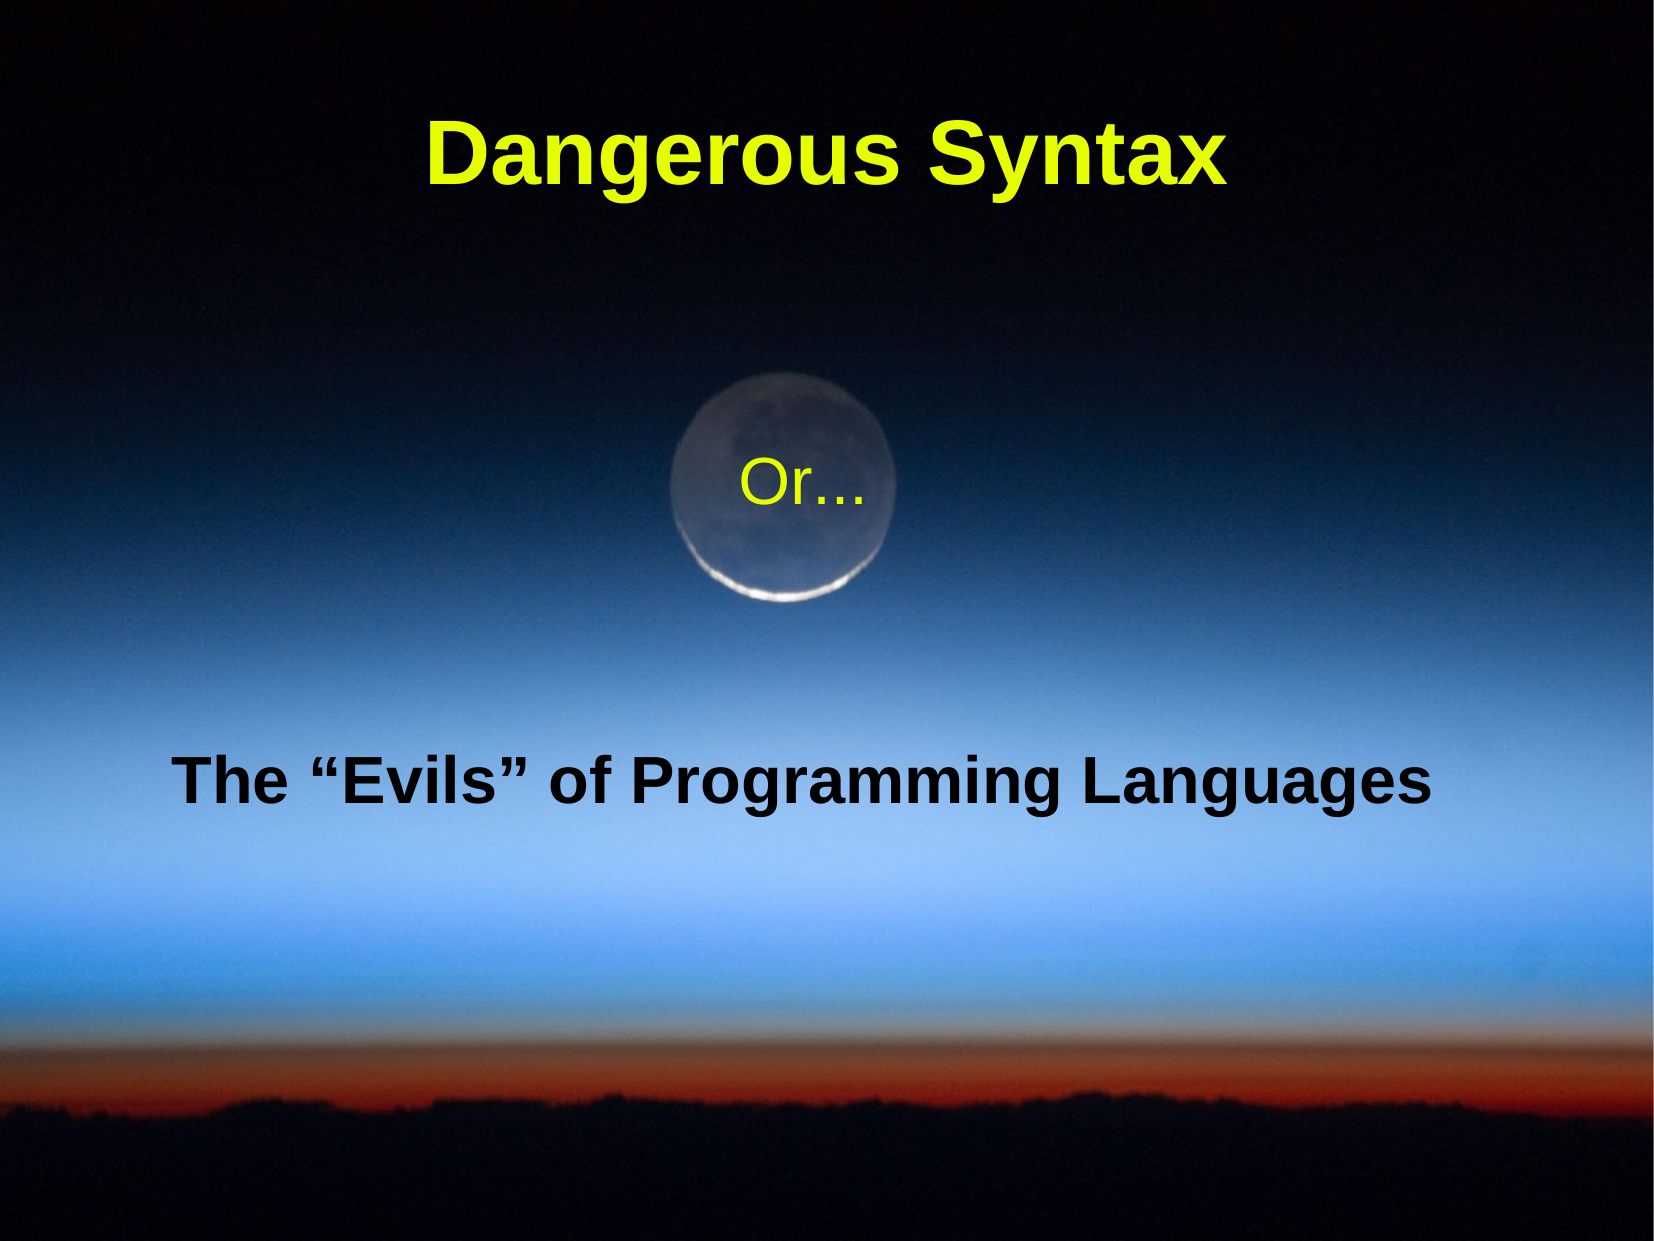

# Dangerous Syntax
Or...
The “Evils” of Programming Languages